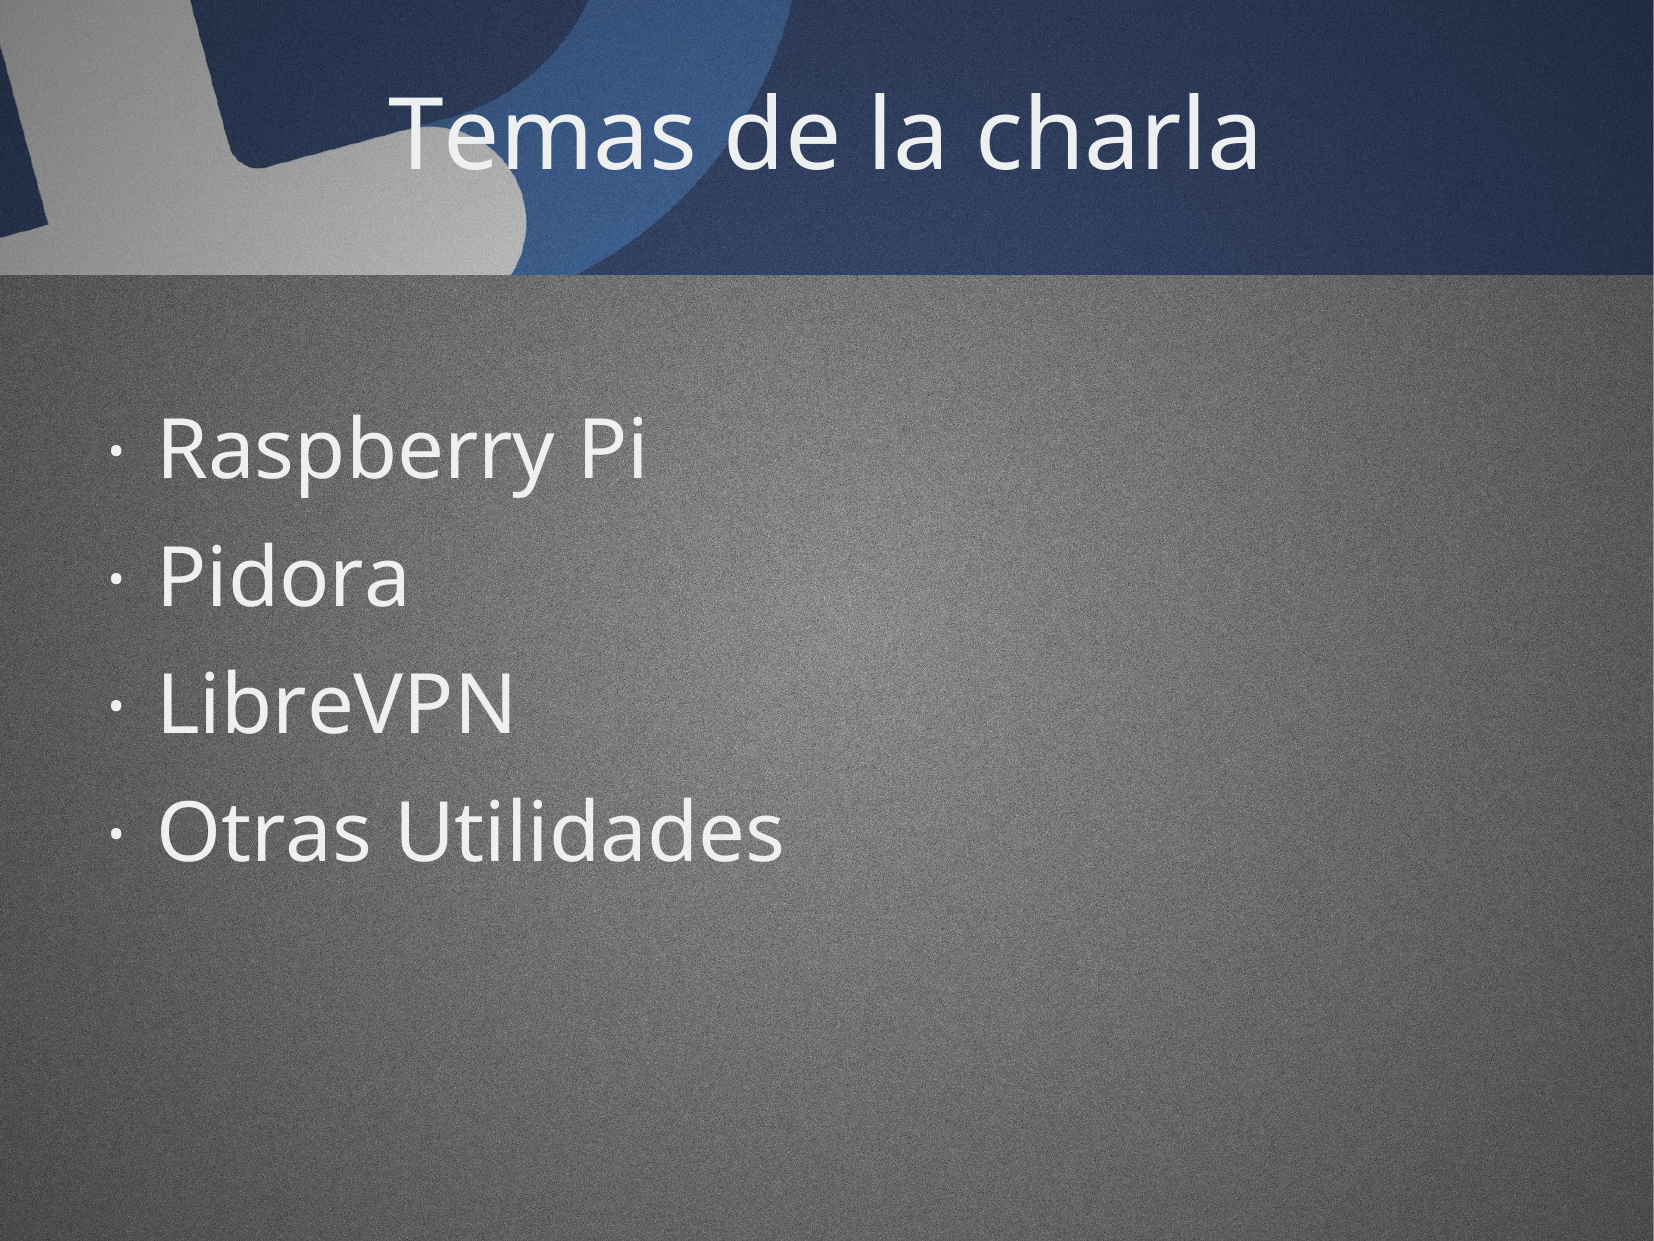

Temas de la charla
Raspberry Pi
Pidora
LibreVPN
Otras Utilidades